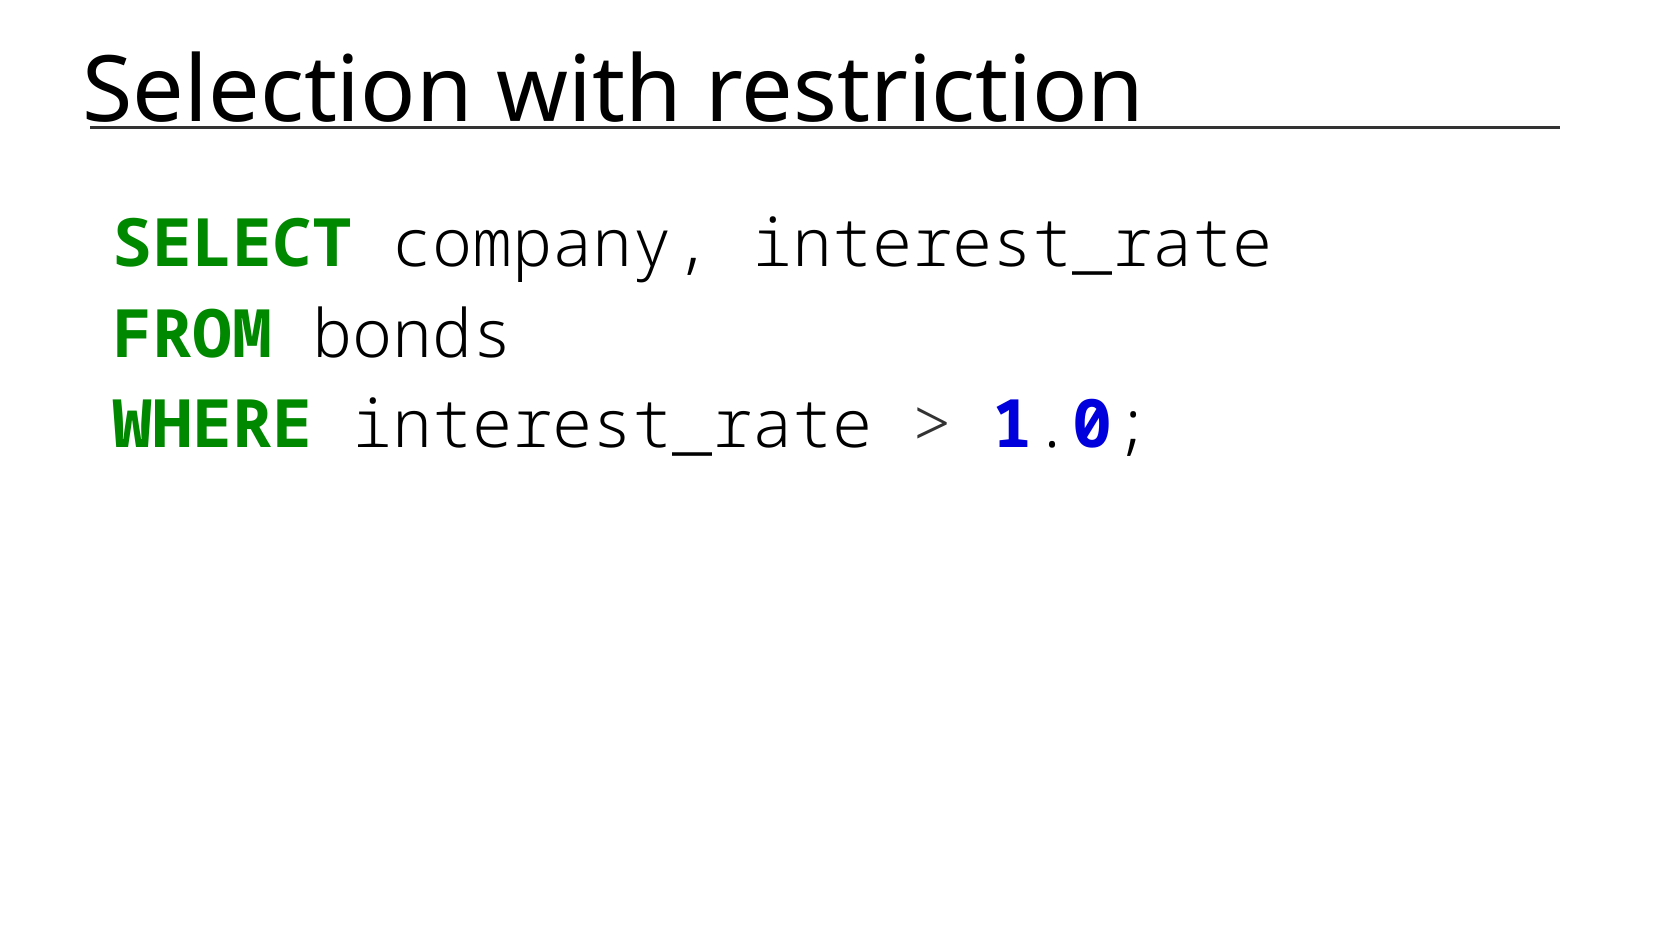

# Selection with restriction
SELECT company, interest_rate
FROM bonds
WHERE interest_rate > 1.0;